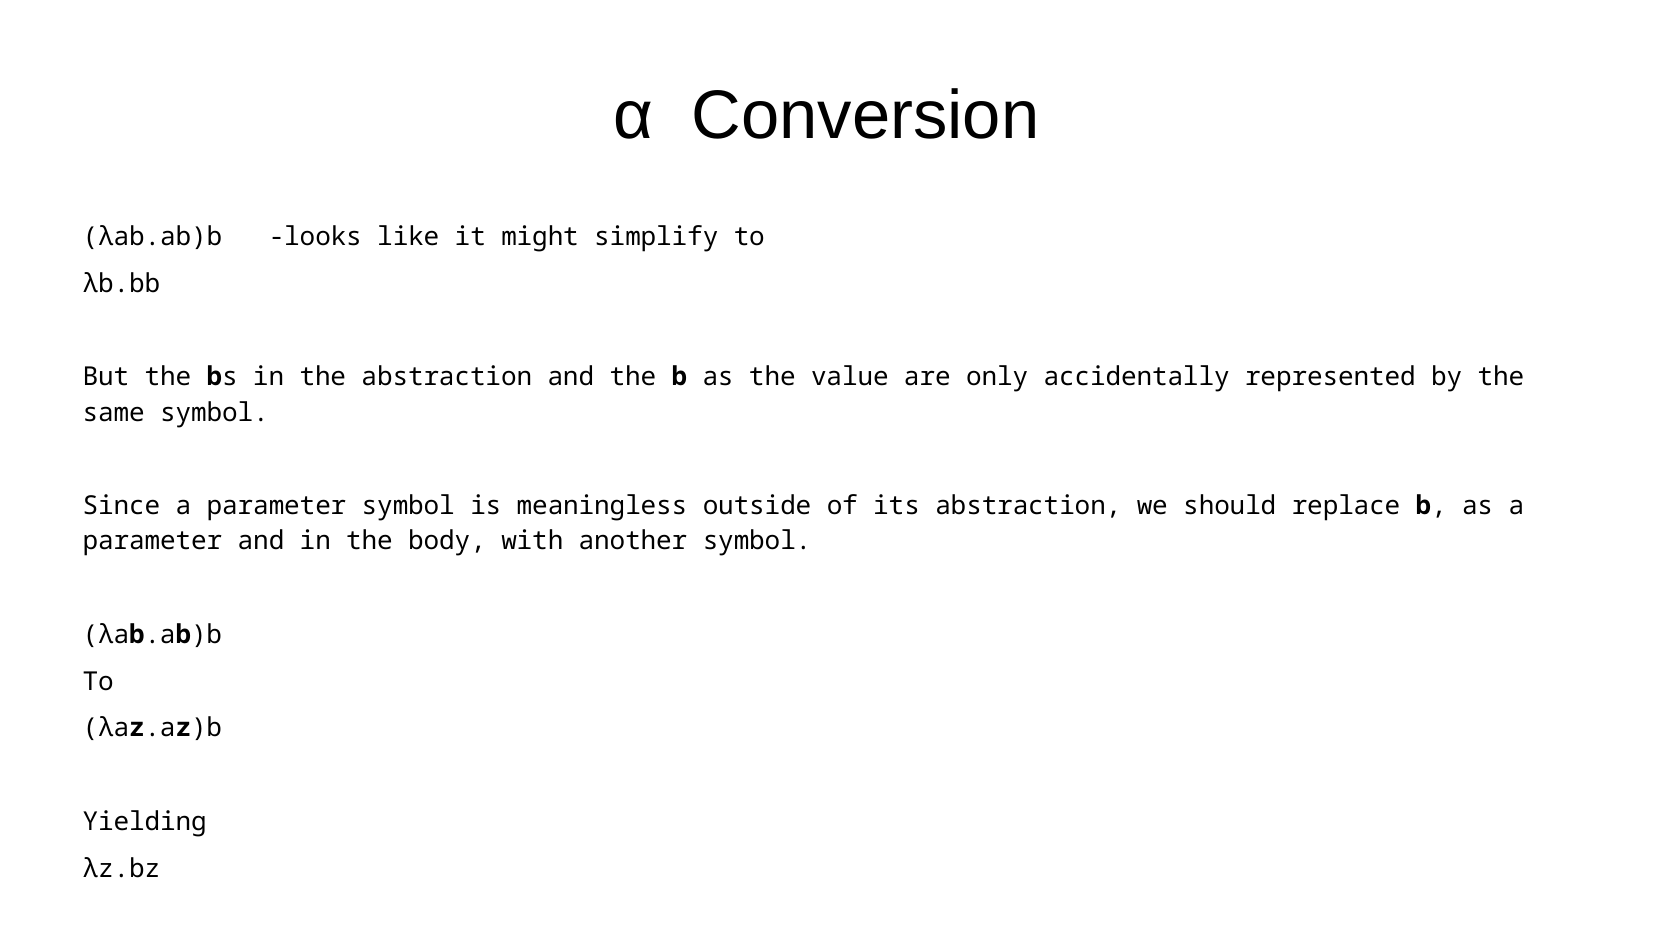

# α Conversion
(λab.ab)b -looks like it might simplify to
λb.bb
But the bs in the abstraction and the b as the value are only accidentally represented by the same symbol.
Since a parameter symbol is meaningless outside of its abstraction, we should replace b, as a parameter and in the body, with another symbol.
(λab.ab)b
To
(λaz.az)b
Yielding
λz.bz